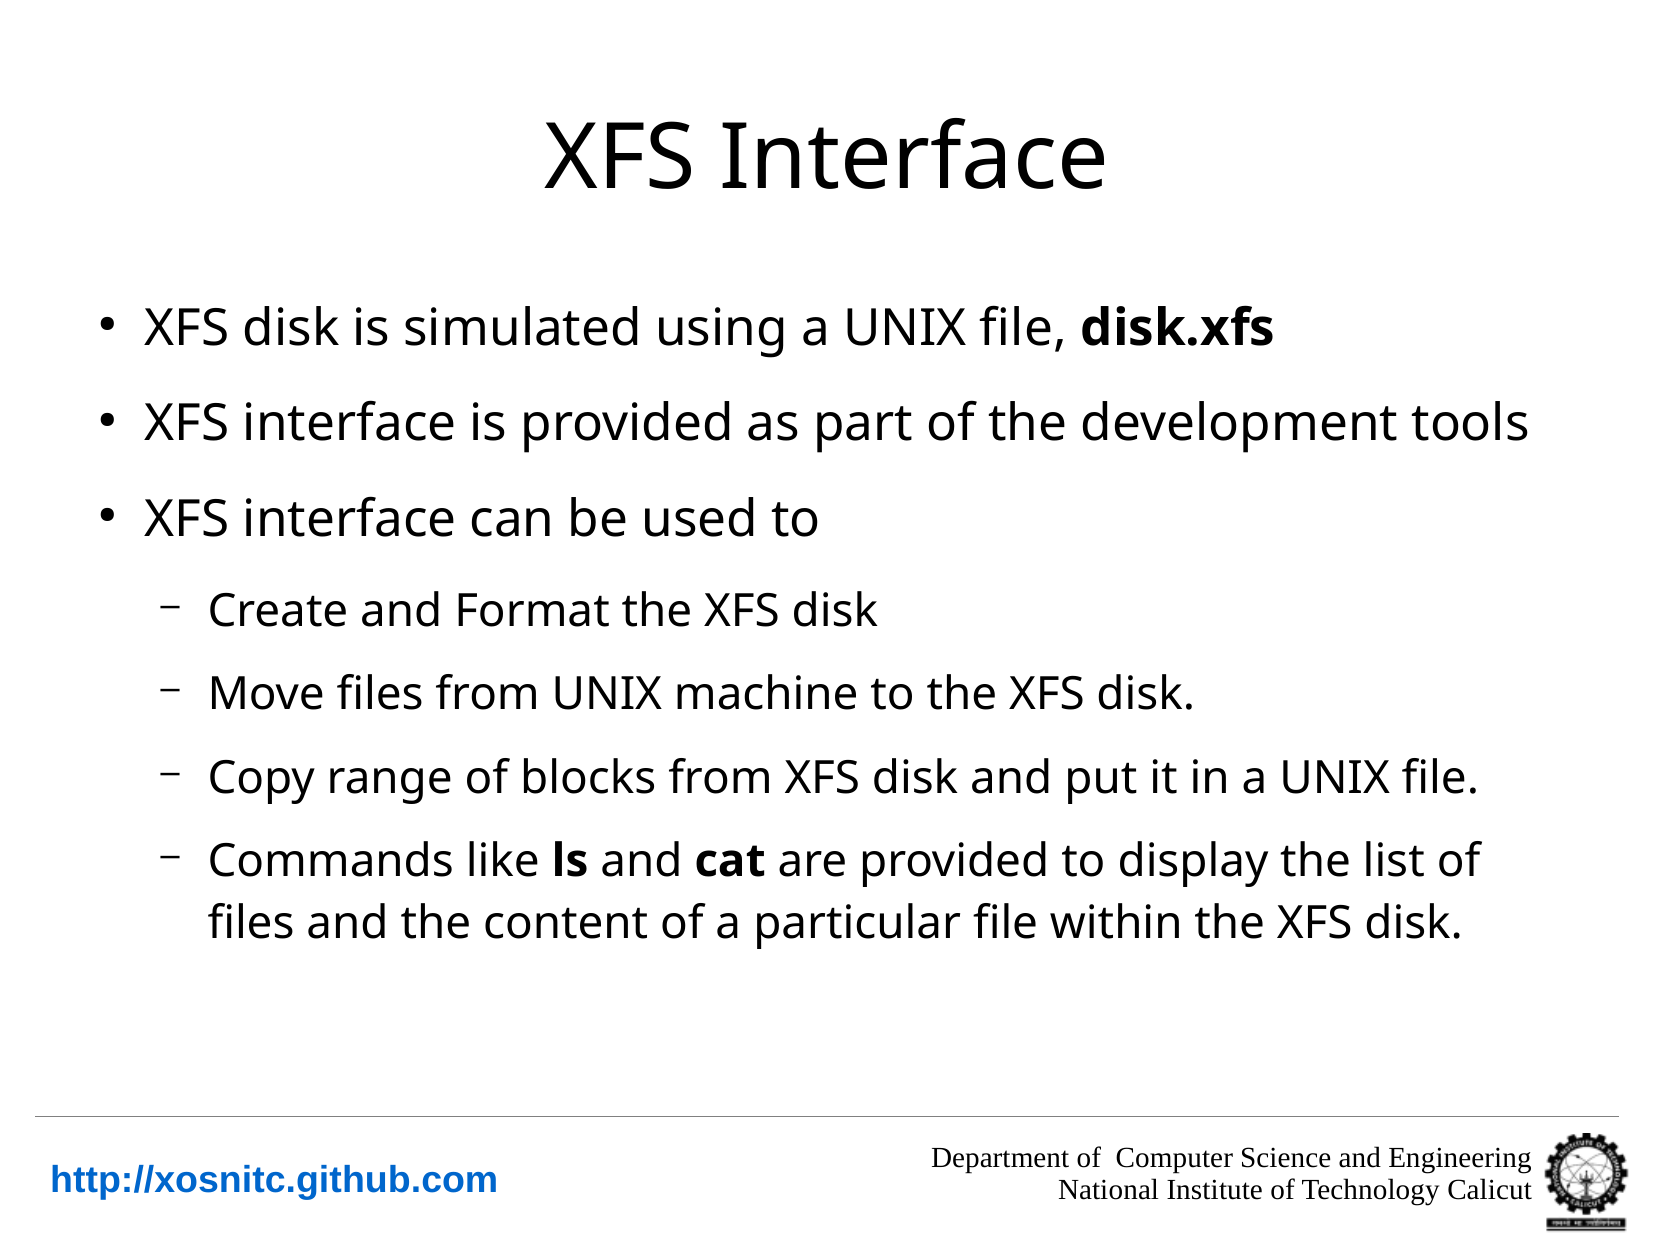

# XFS Interface
XFS disk is simulated using a UNIX file, disk.xfs
XFS interface is provided as part of the development tools
XFS interface can be used to
Create and Format the XFS disk
Move files from UNIX machine to the XFS disk.
Copy range of blocks from XFS disk and put it in a UNIX file.
Commands like ls and cat are provided to display the list of files and the content of a particular file within the XFS disk.